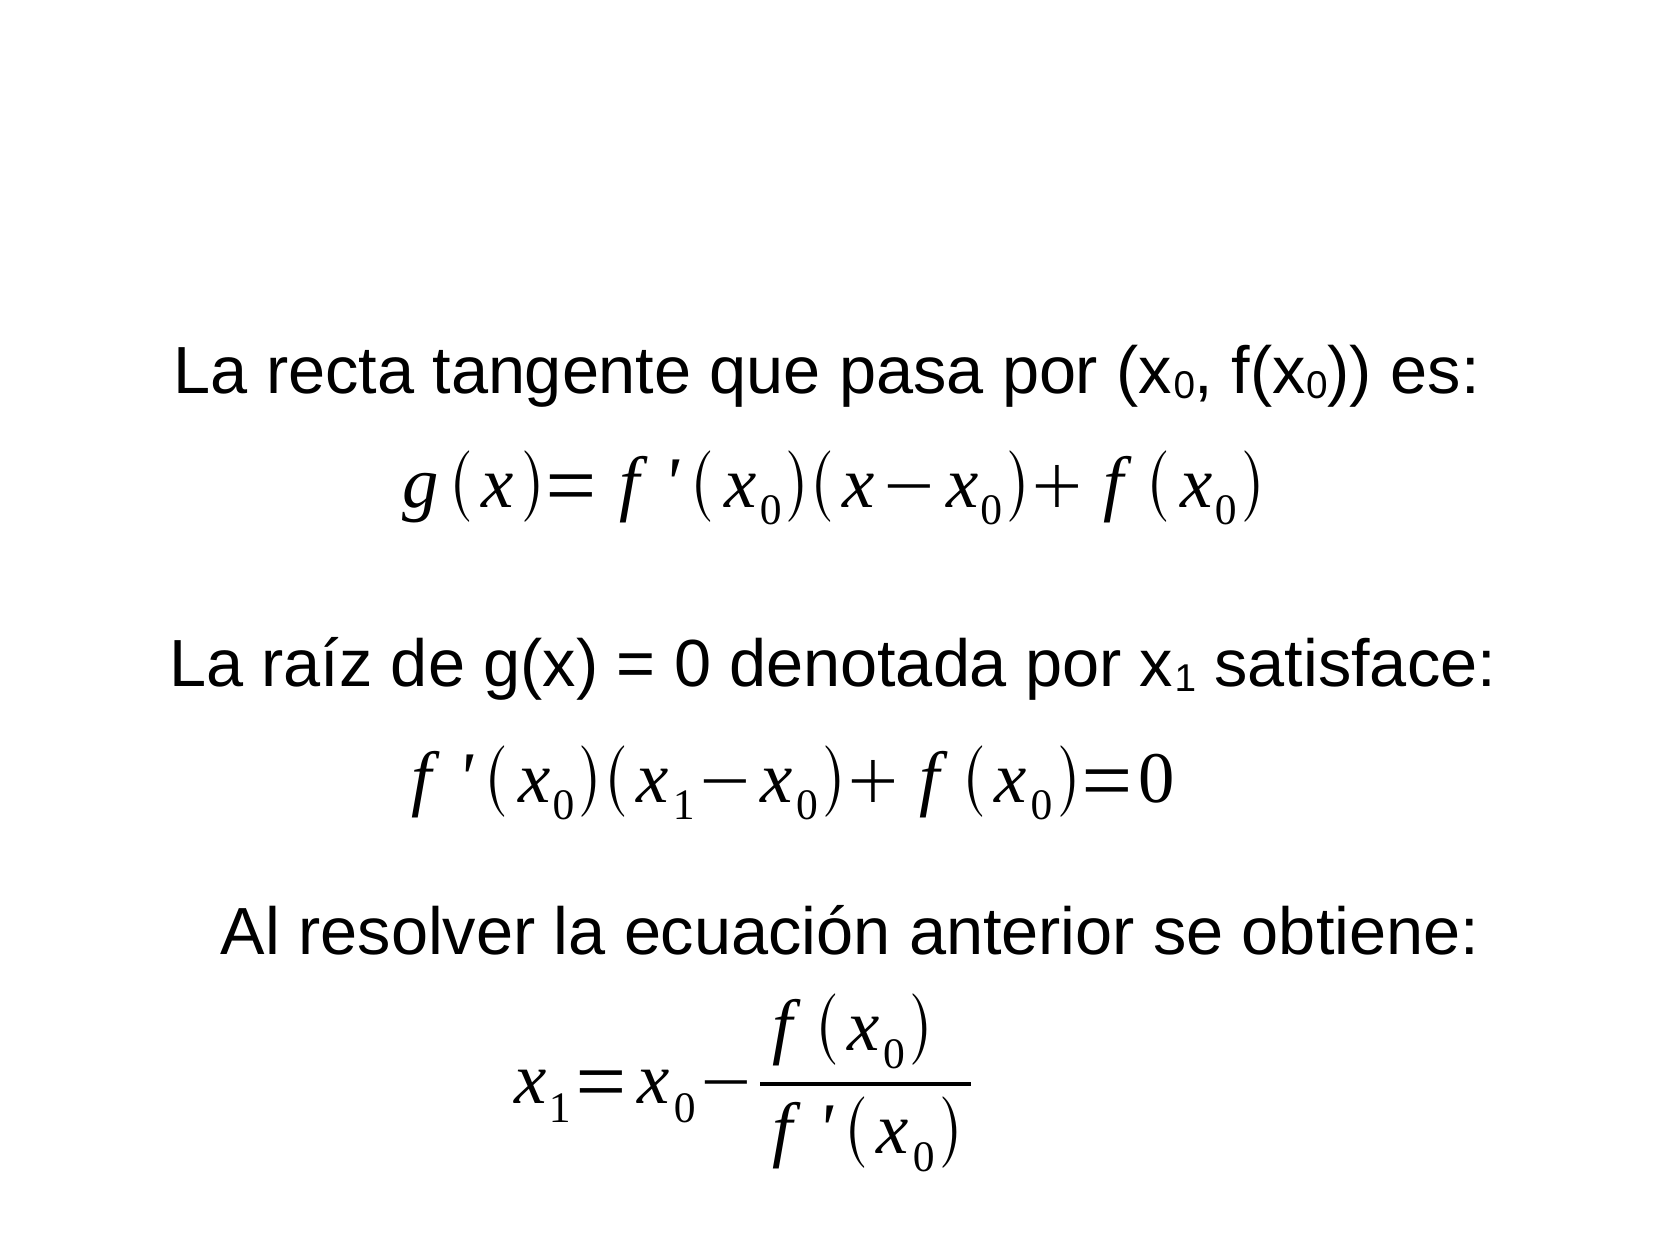

#
La recta tangente que pasa por (x0, f(x0)) es:
La raíz de g(x) = 0 denotada por x1 satisface:
Al resolver la ecuación anterior se obtiene: